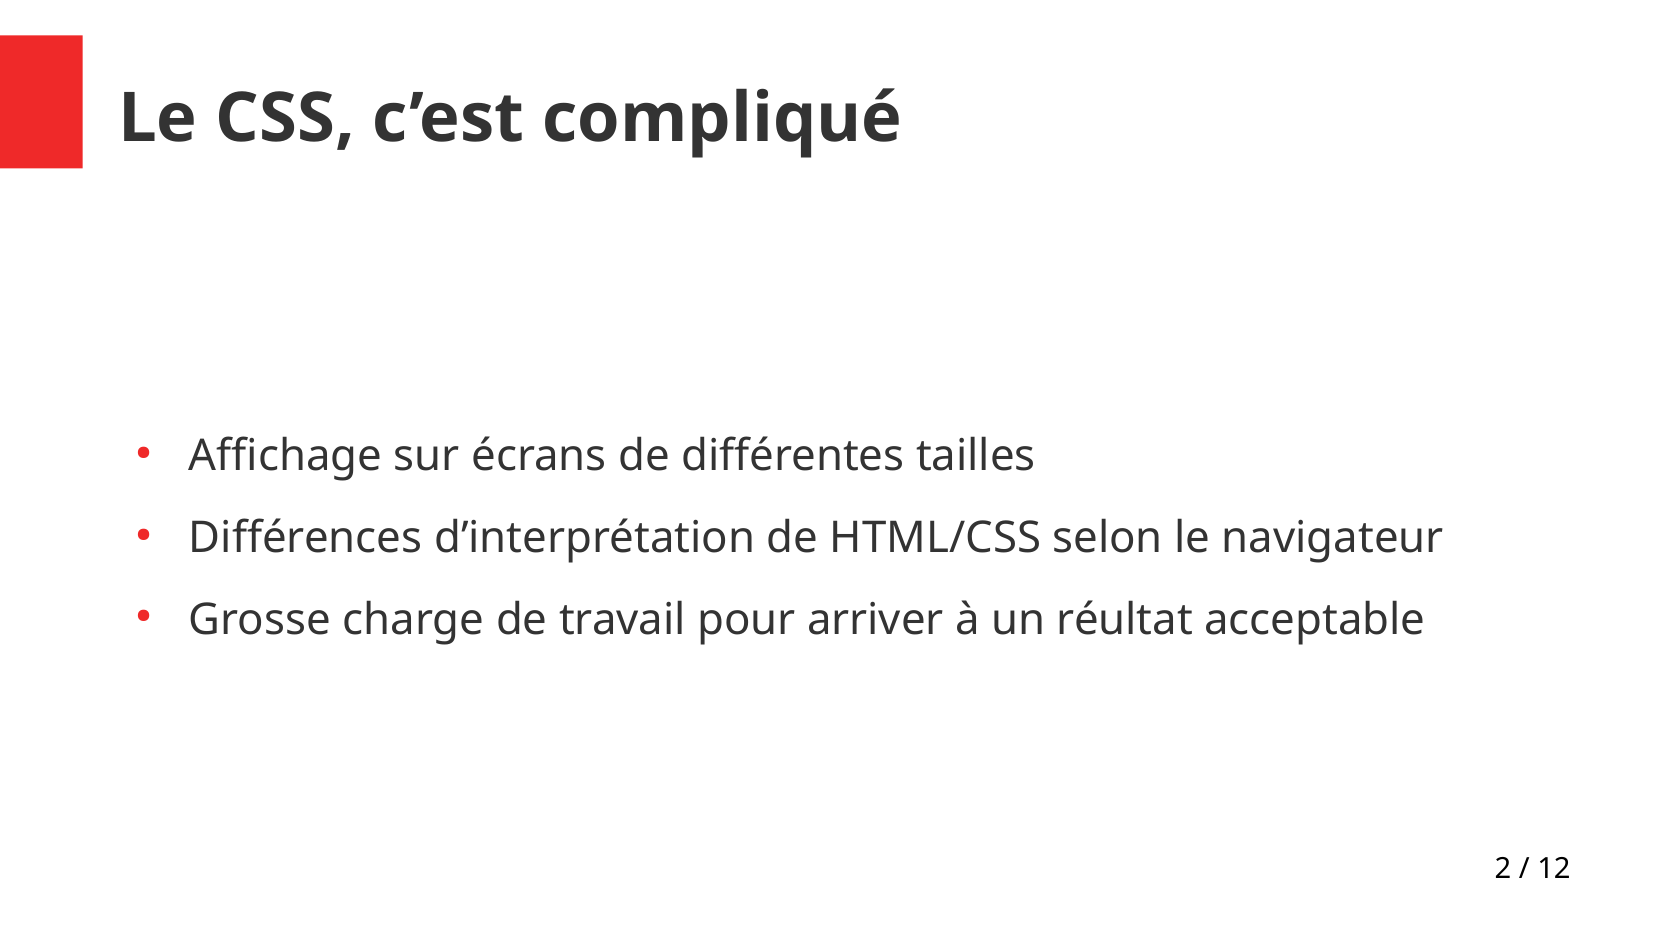

# Le CSS, c’est compliqué
Affichage sur écrans de différentes tailles
Différences d’interprétation de HTML/CSS selon le navigateur
Grosse charge de travail pour arriver à un réultat acceptable
2